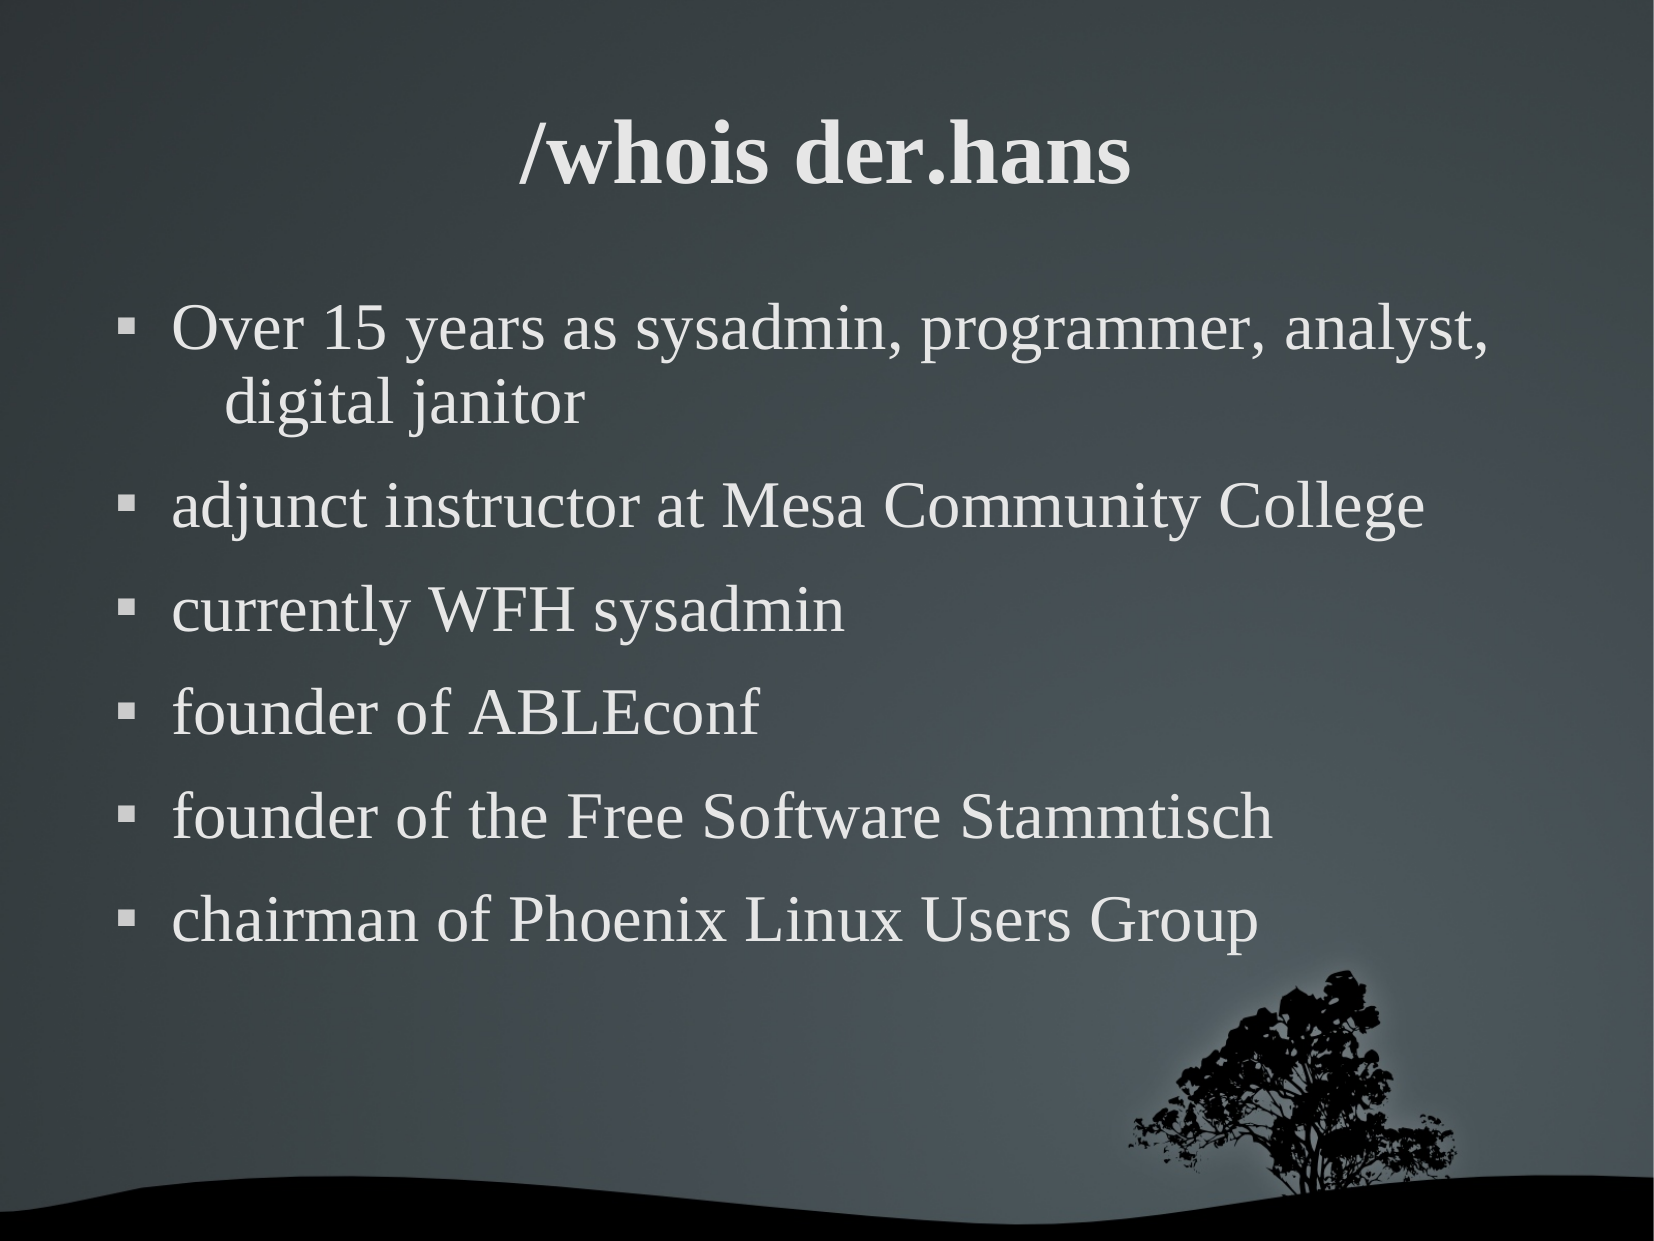

# /whois der.hans
Over 15 years as sysadmin, programmer, analyst, digital janitor
adjunct instructor at Mesa Community College
currently WFH sysadmin
founder of ABLEconf
founder of the Free Software Stammtisch
chairman of Phoenix Linux Users Group